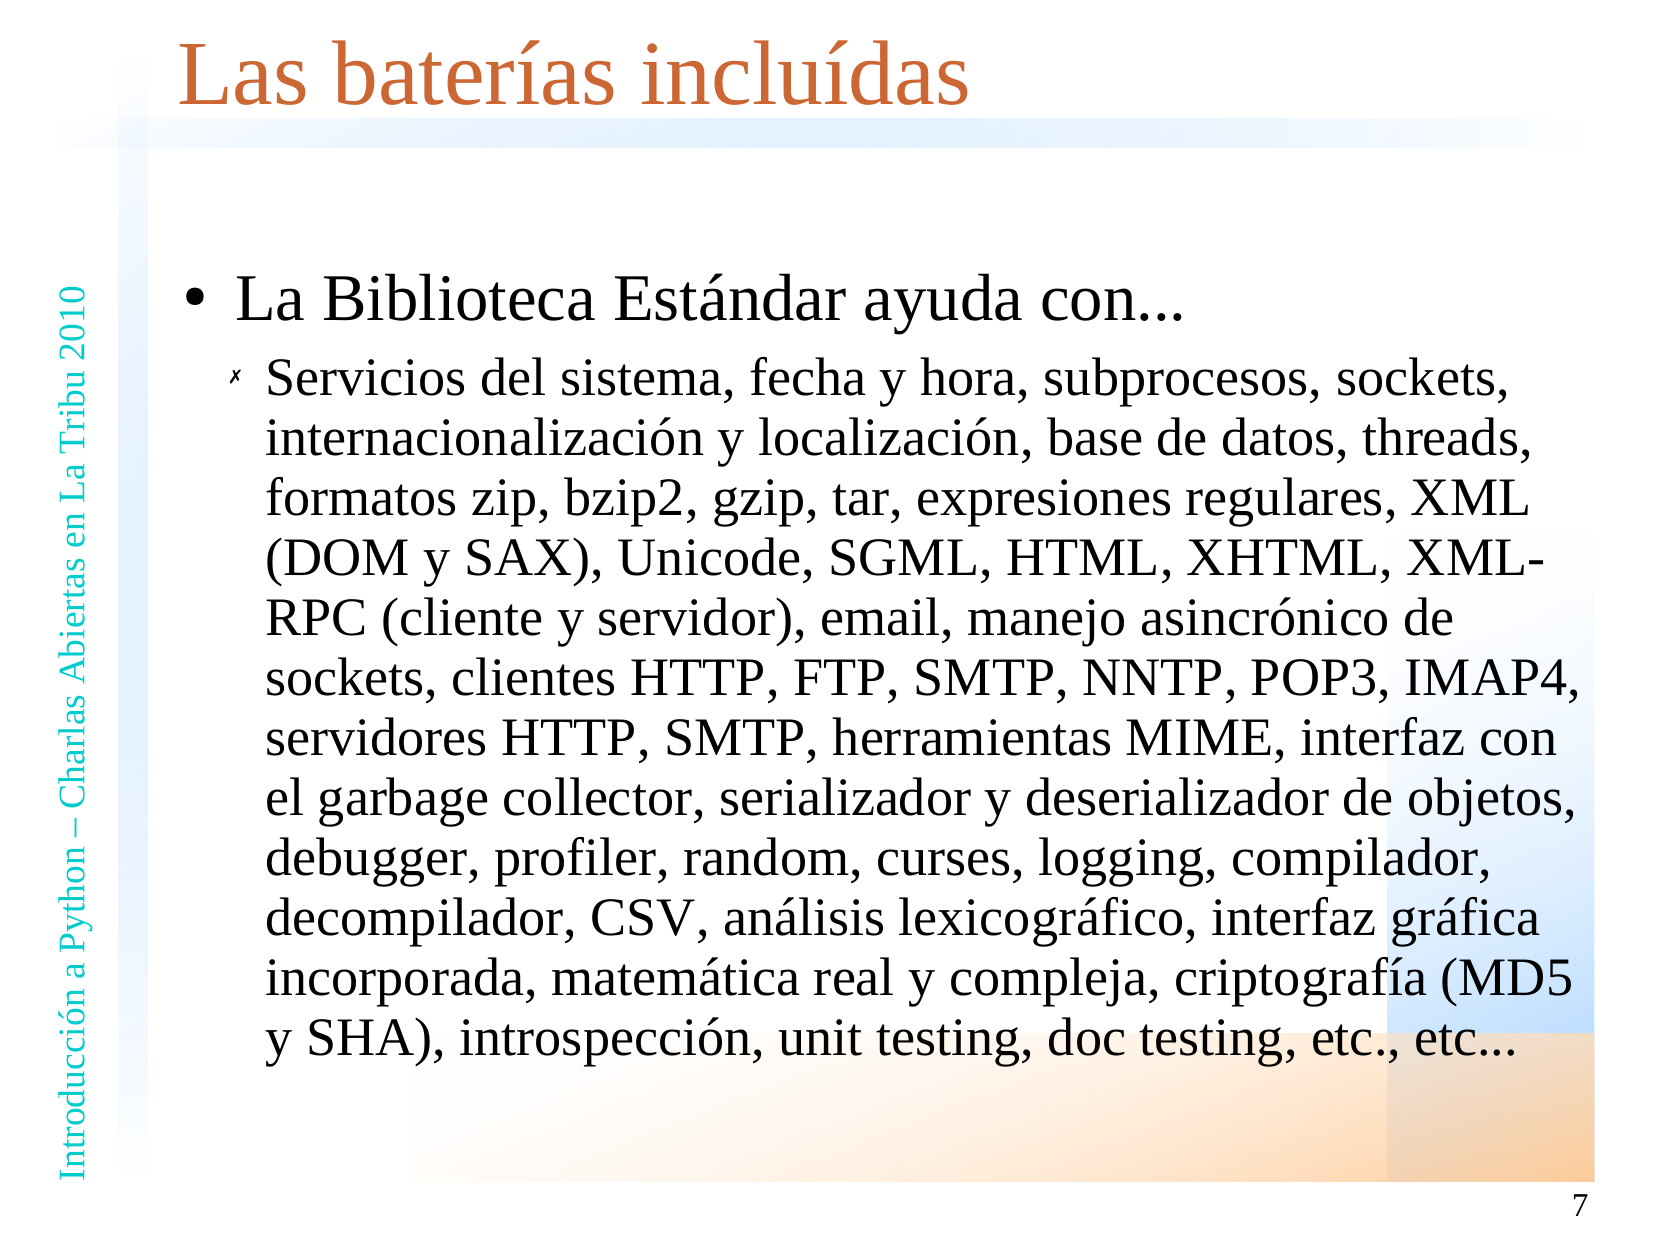

# Las baterías incluídas
 La Biblioteca Estándar ayuda con...
Servicios del sistema, fecha y hora, subprocesos, sockets, internacionalización y localización, base de datos, threads, formatos zip, bzip2, gzip, tar, expresiones regulares, XML (DOM y SAX), Unicode, SGML, HTML, XHTML, XML-RPC (cliente y servidor), email, manejo asincrónico de sockets, clientes HTTP, FTP, SMTP, NNTP, POP3, IMAP4, servidores HTTP, SMTP, herramientas MIME, interfaz con el garbage collector, serializador y deserializador de objetos, debugger, profiler, random, curses, logging, compilador, decompilador, CSV, análisis lexicográfico, interfaz gráfica incorporada, matemática real y compleja, criptografía (MD5 y SHA), introspección, unit testing, doc testing, etc., etc...